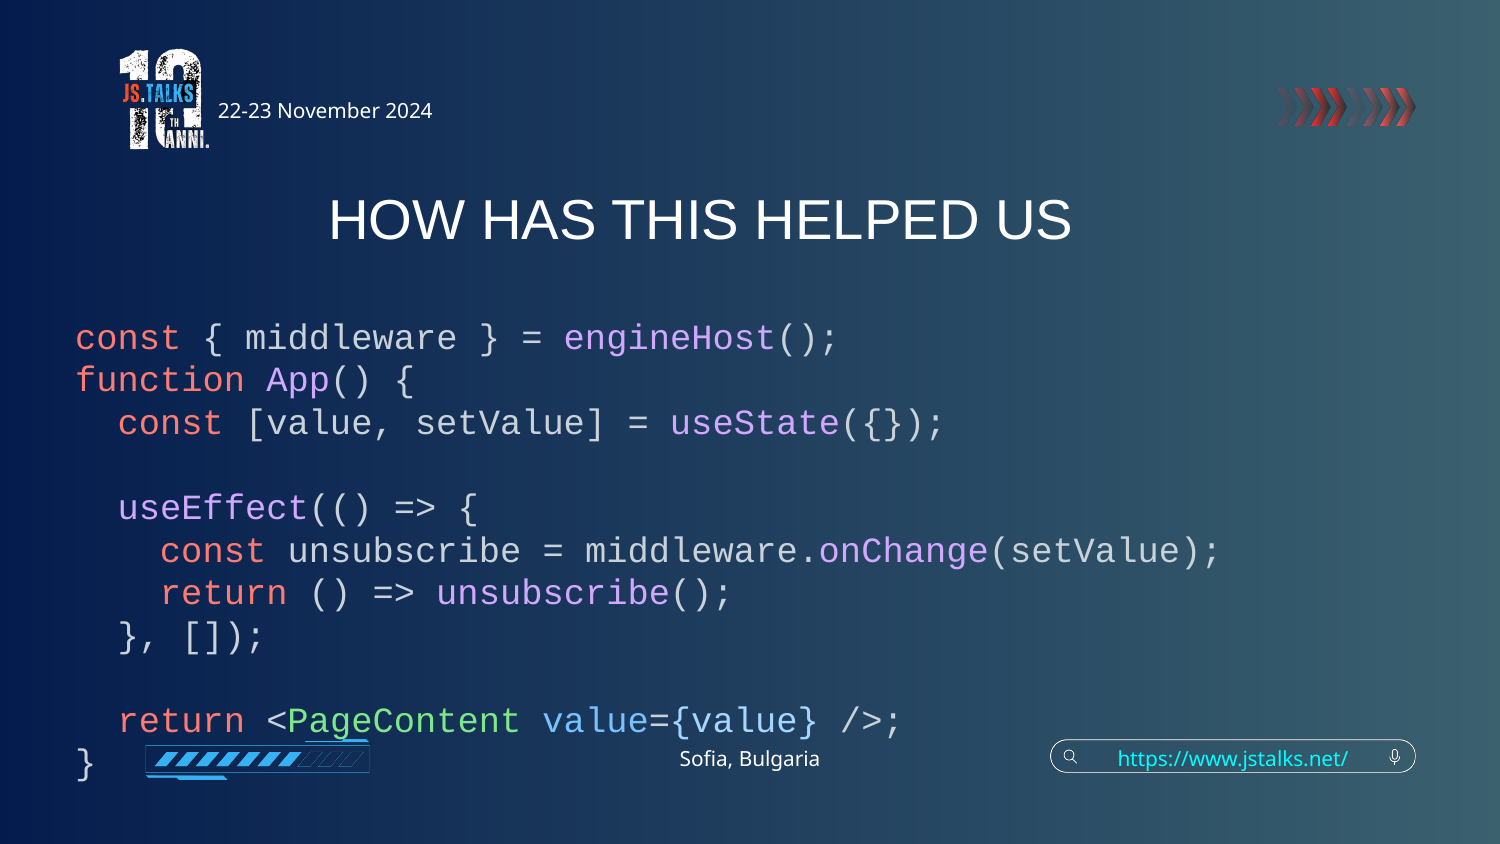

22-23 November 2024
HOW HAS THIS HELPED US
const { middleware } = engineHost();
function App() {
 const [value, setValue] = useState({});
 useEffect(() => {
 const unsubscribe = middleware.onChange(setValue);
 return () => unsubscribe();
 }, []);
 return <PageContent value={value} />;
}
Sofia, Bulgaria
https://www.jstalks.net/